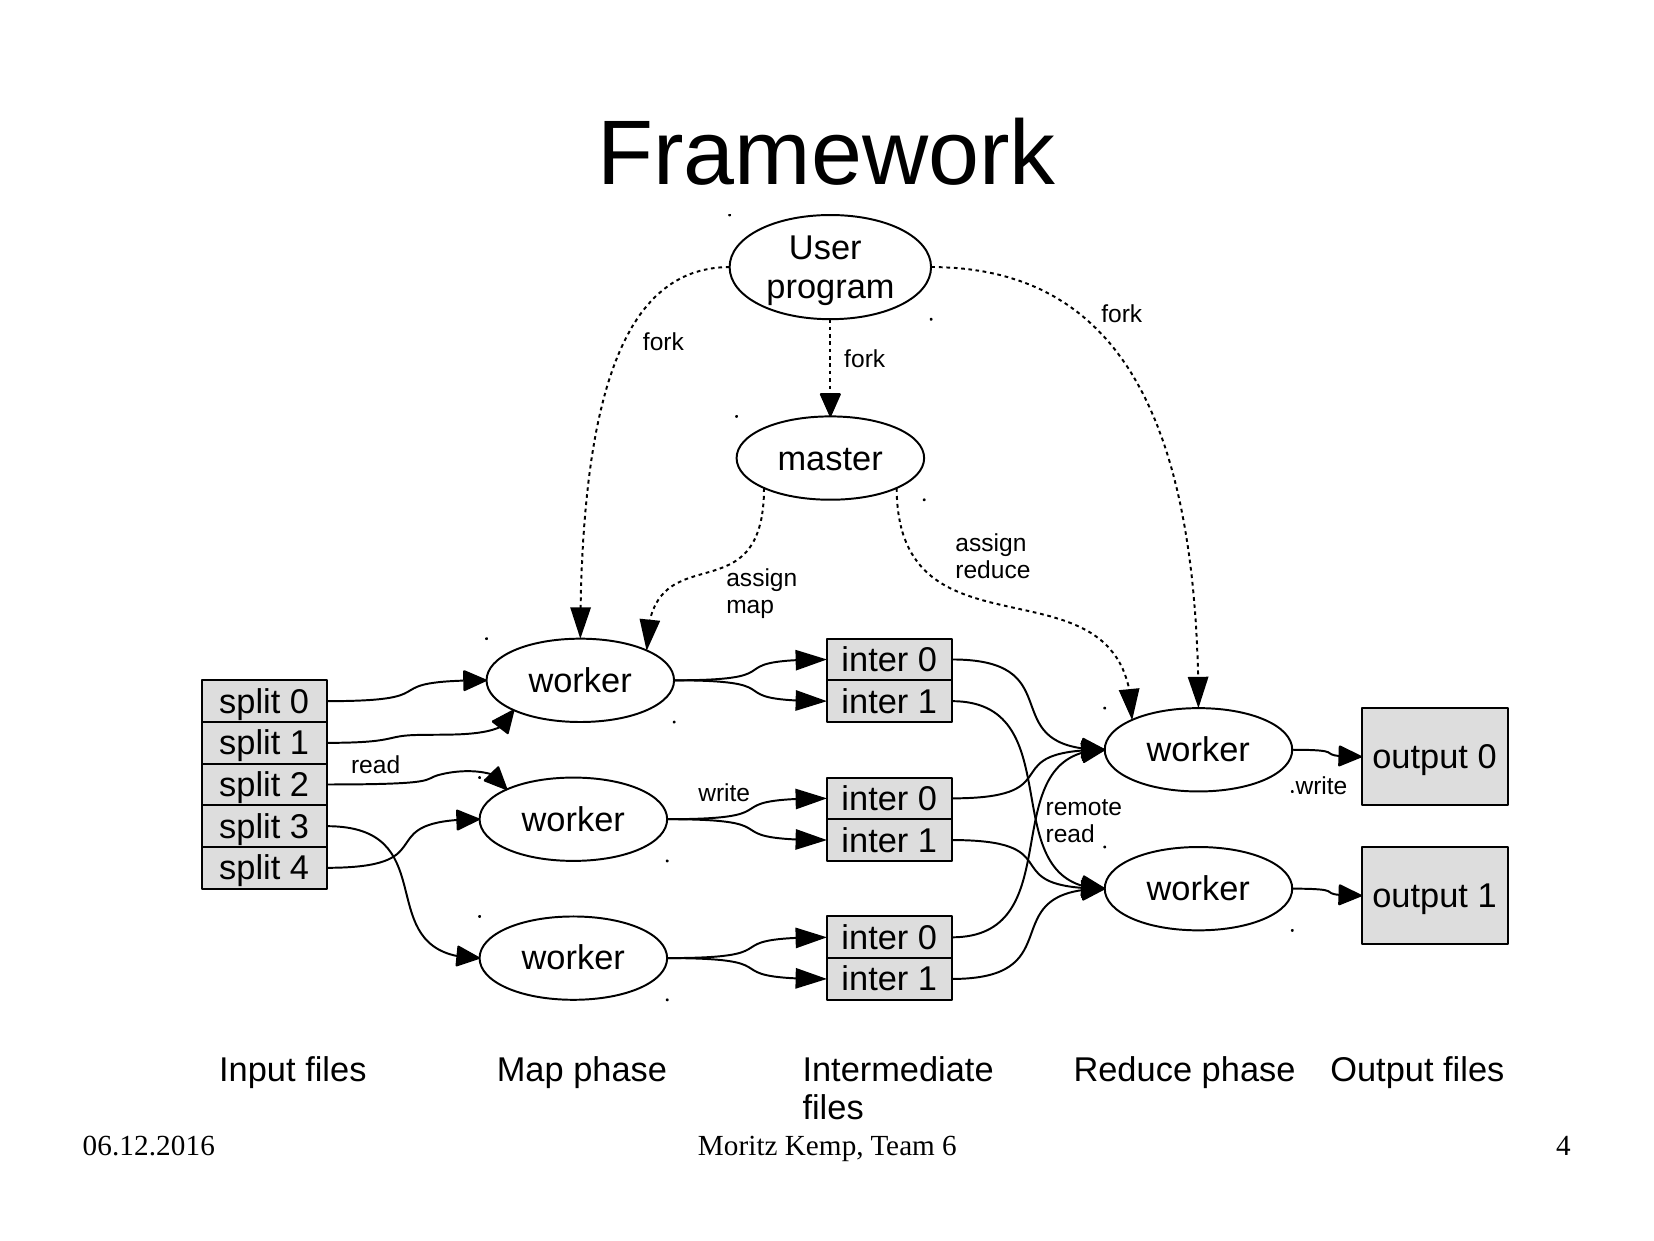

# Framework
06.12.2016
Moritz Kemp, Team 6
4